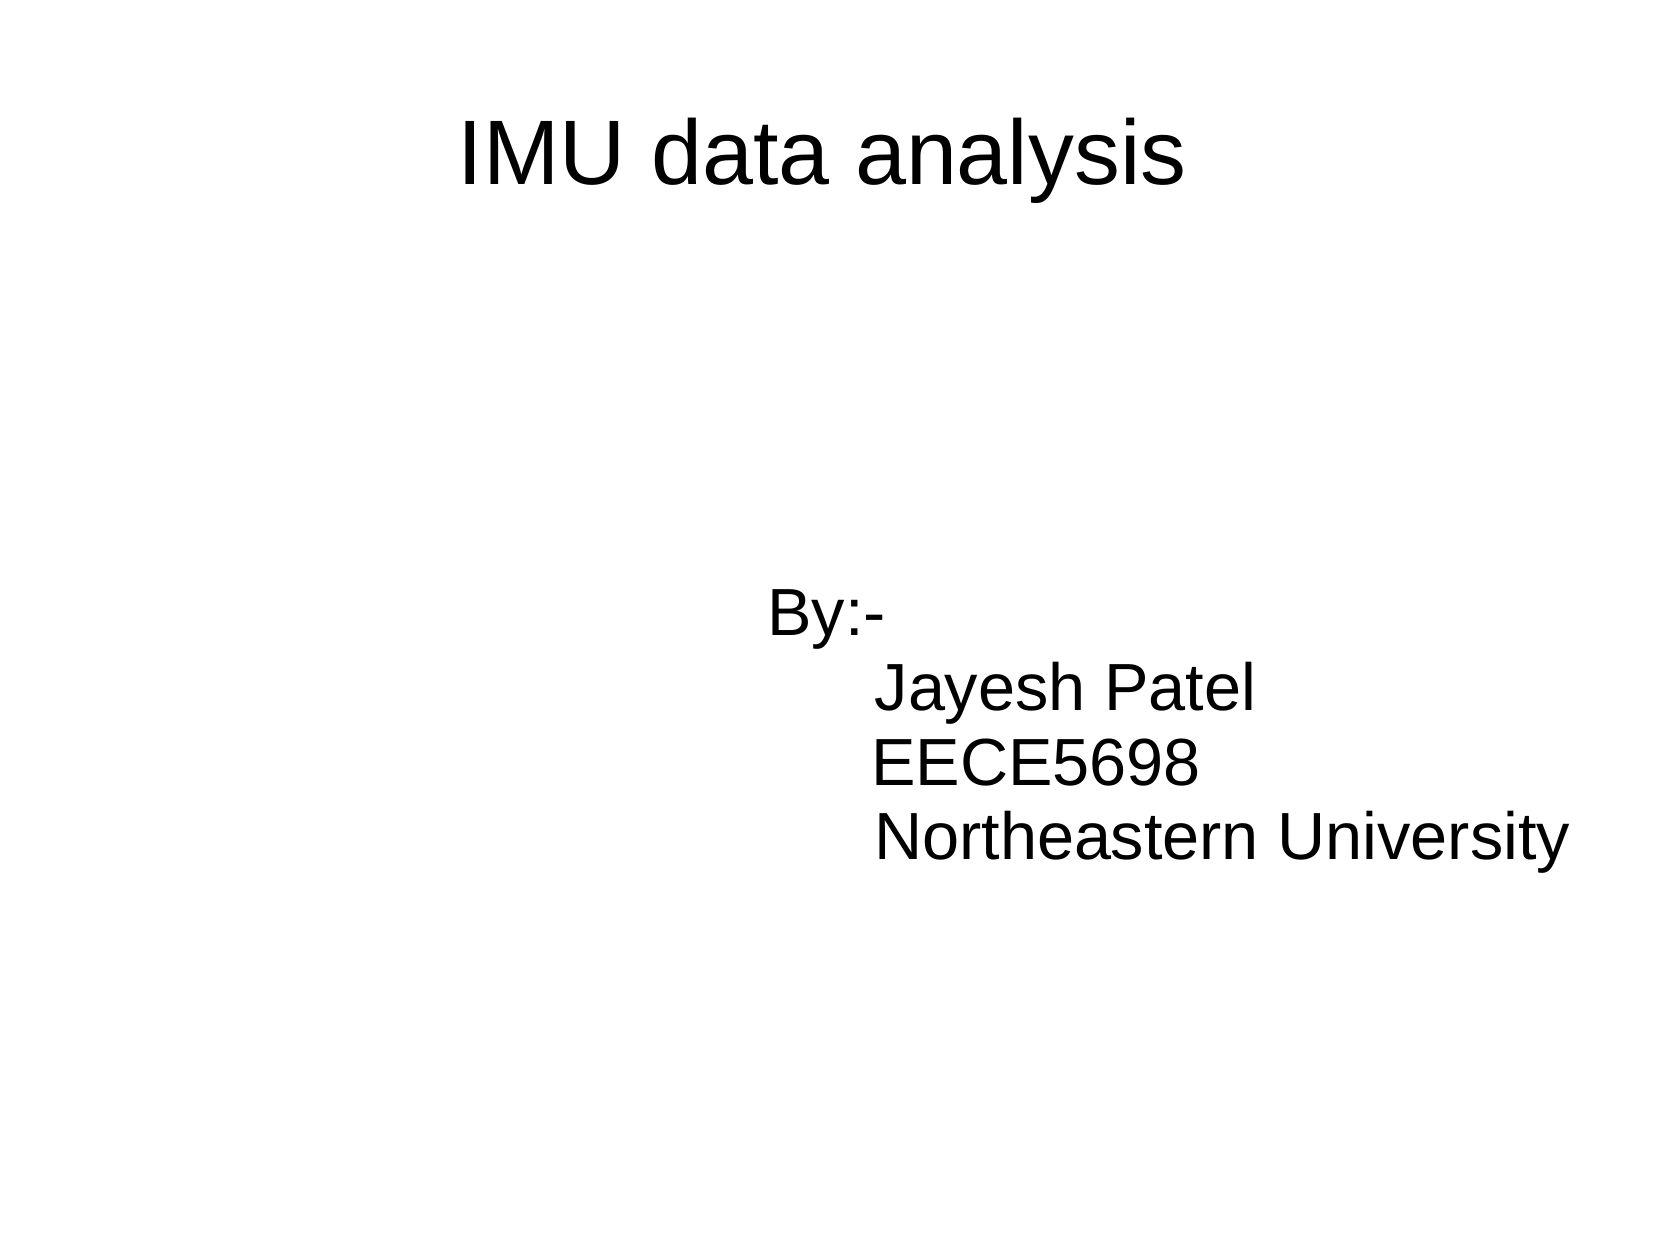

# IMU data analysis
By:-
Jayesh Patel
EECE5698
 Northeastern University